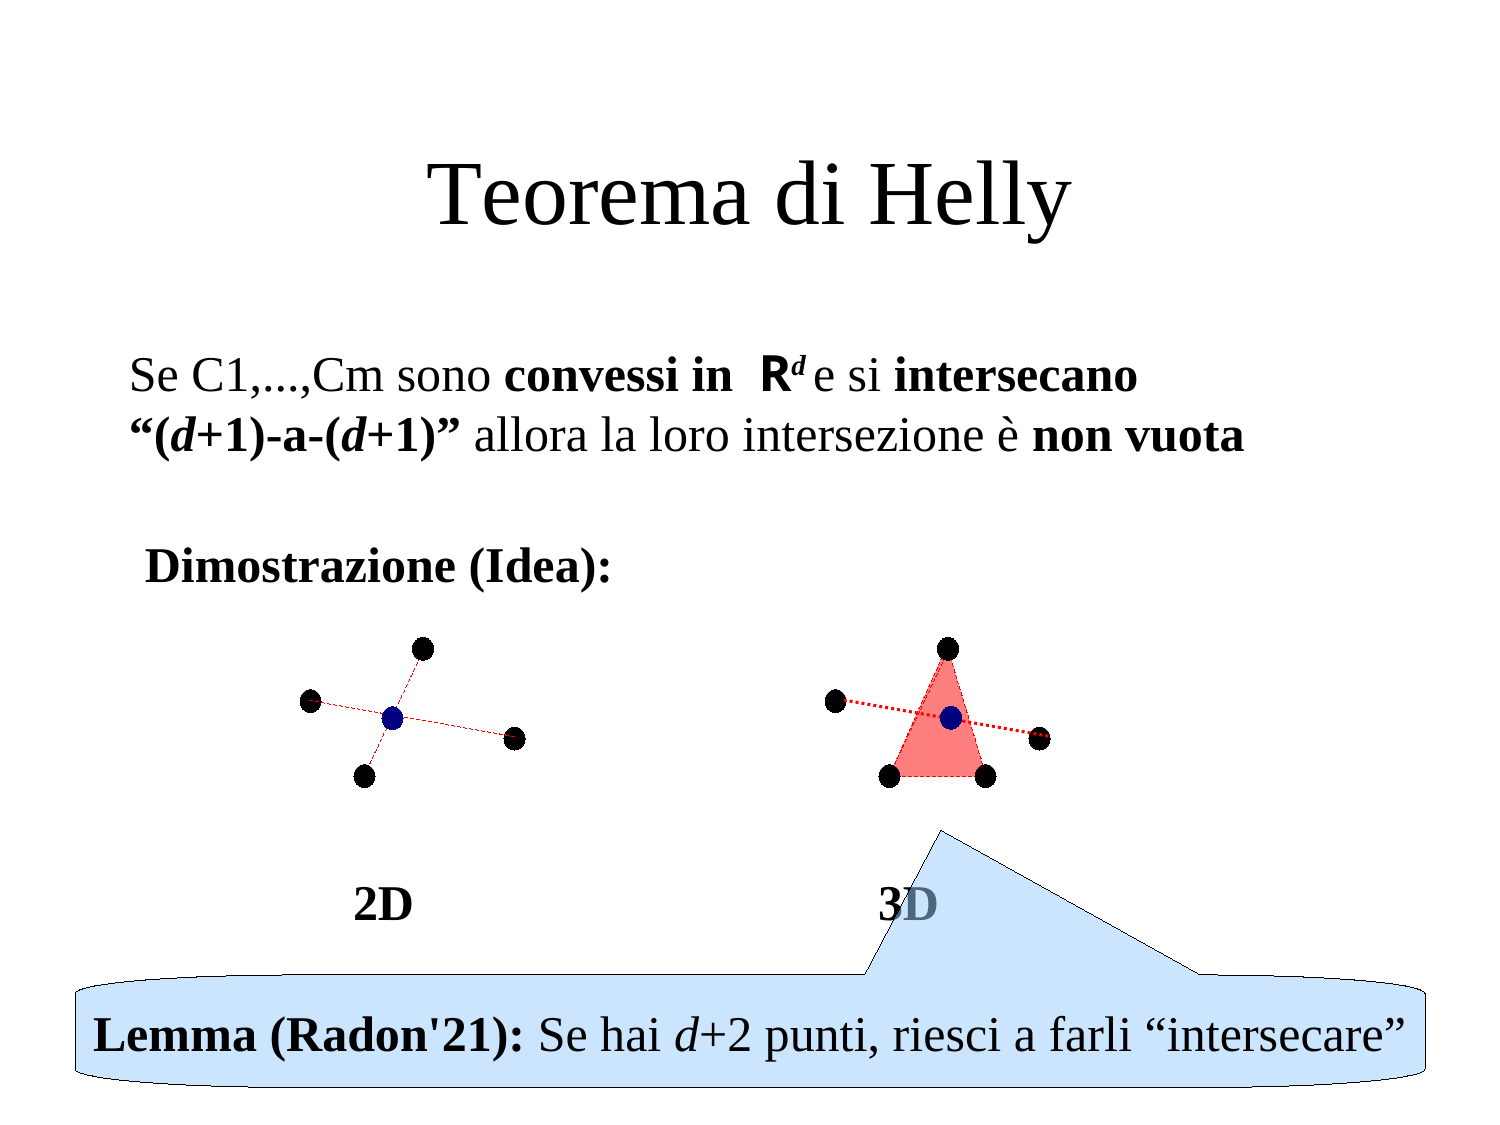

# Teorema di Helly
Se C1,...,Cm sono convessi in Rd e si intersecano “(d+1)-a-(d+1)” allora la loro intersezione è non vuota
Dimostrazione (Idea):
2D
3D
Lemma (Radon'21): Se hai d+2 punti, riesci a farli “intersecare”